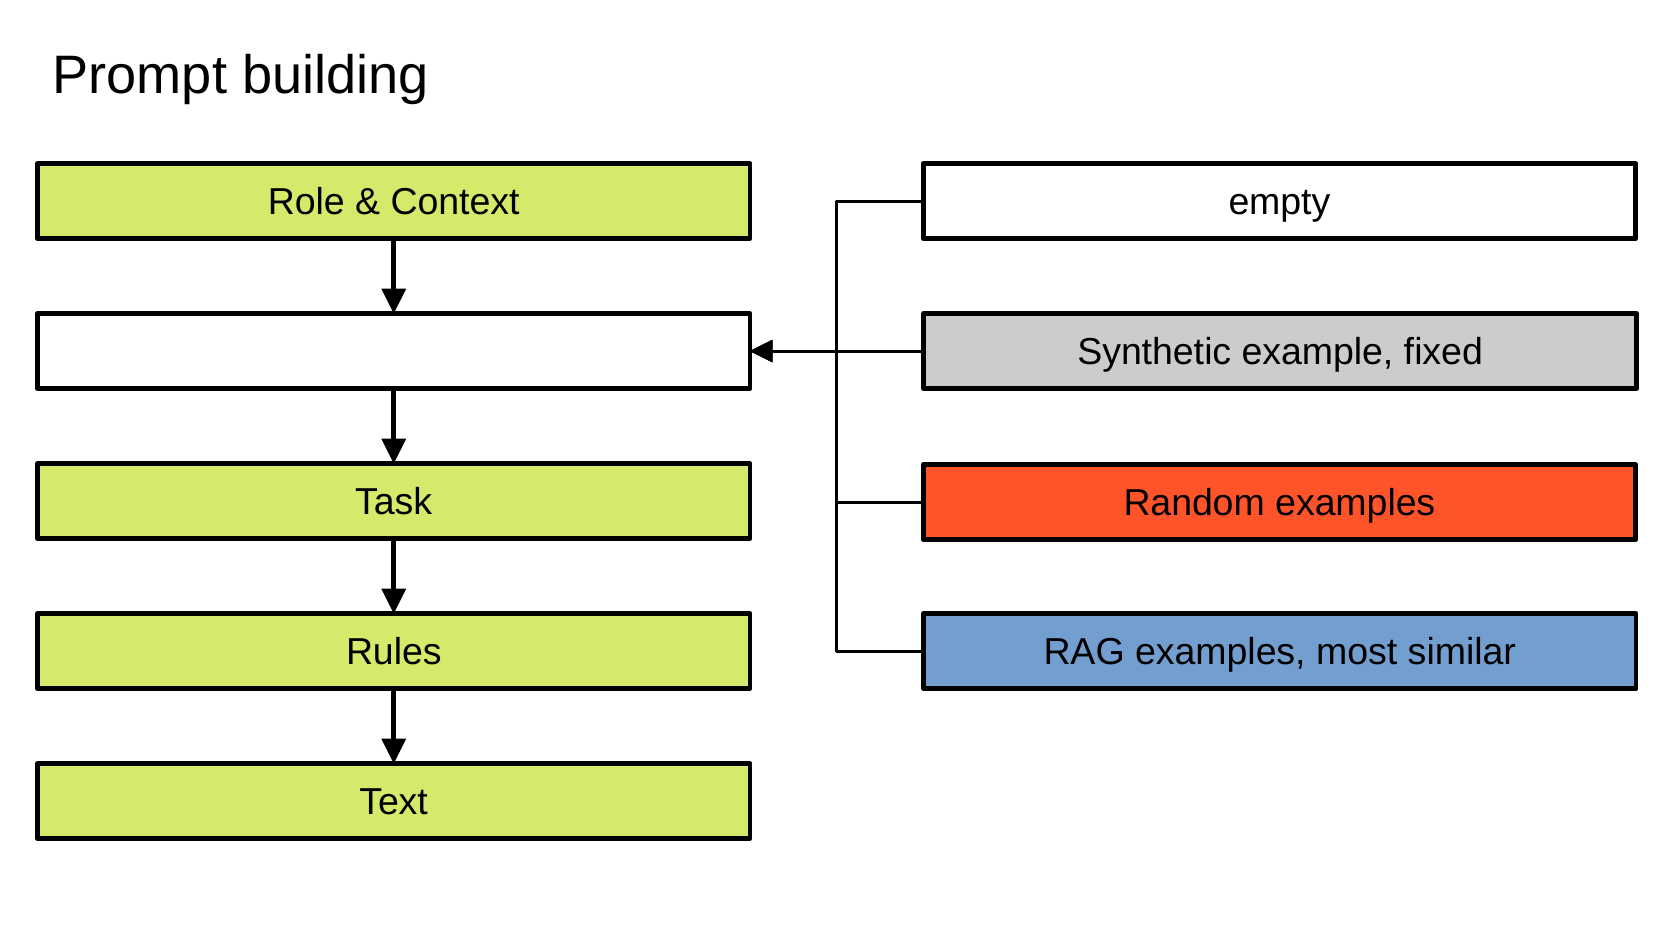

Prompt building
Role & Context
empty
Synthetic example, fixed
Task
Random examples
Rules
RAG examples, most similar
Text